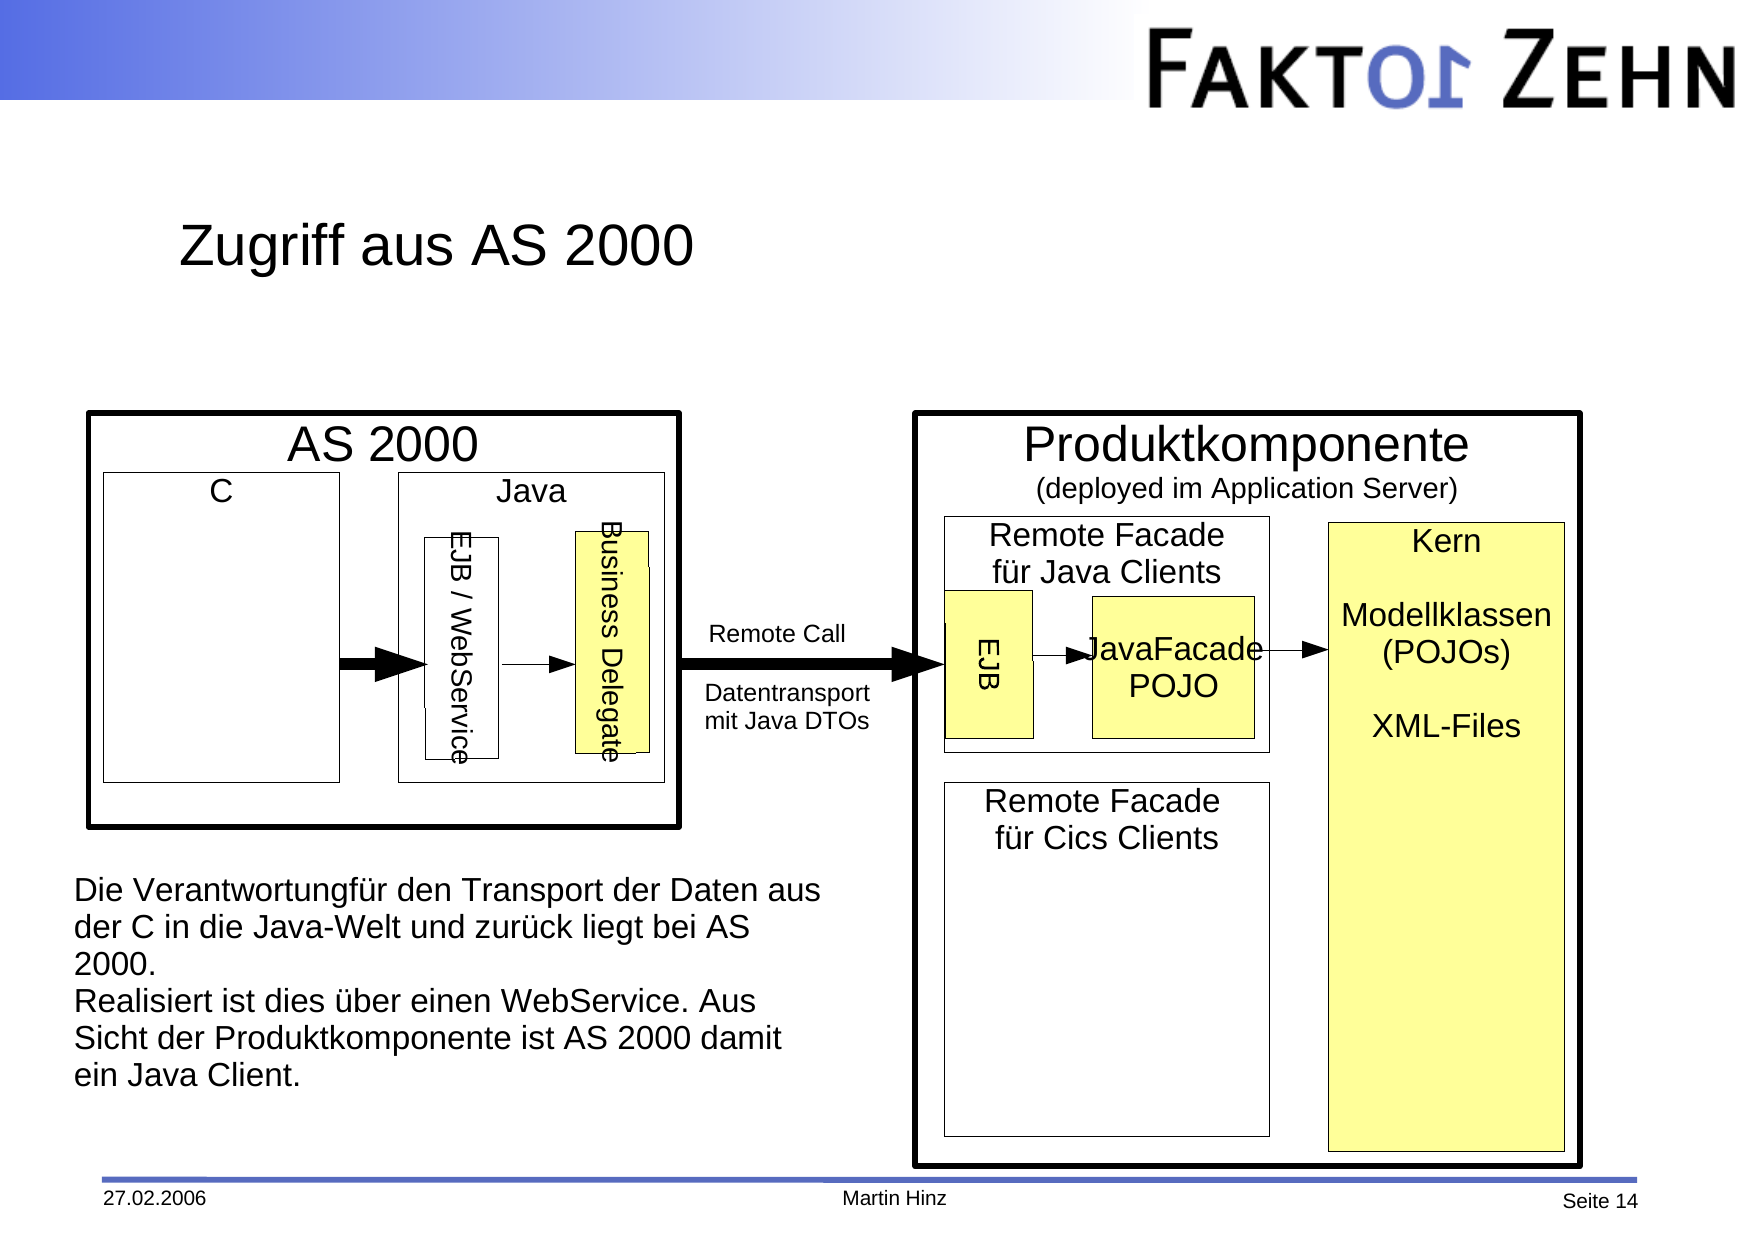

# Zugriff aus AS 2000
AS 2000
Produktkomponente
(deployed im Application Server)
C
Java
Remote Facade
für Java Clients
Kern
Modellklassen
(POJOs)
XML-Files
JavaFacade
POJO
Business Delegate
EJB / WebService
Remote Call
EJB
Datentransport
mit Java DTOs
Remote Facade
für Cics Clients
Die Verantwortungfür den Transport der Daten aus der C in die Java-Welt und zurück liegt bei AS 2000.
Realisiert ist dies über einen WebService. Aus Sicht der Produktkomponente ist AS 2000 damit ein Java Client.